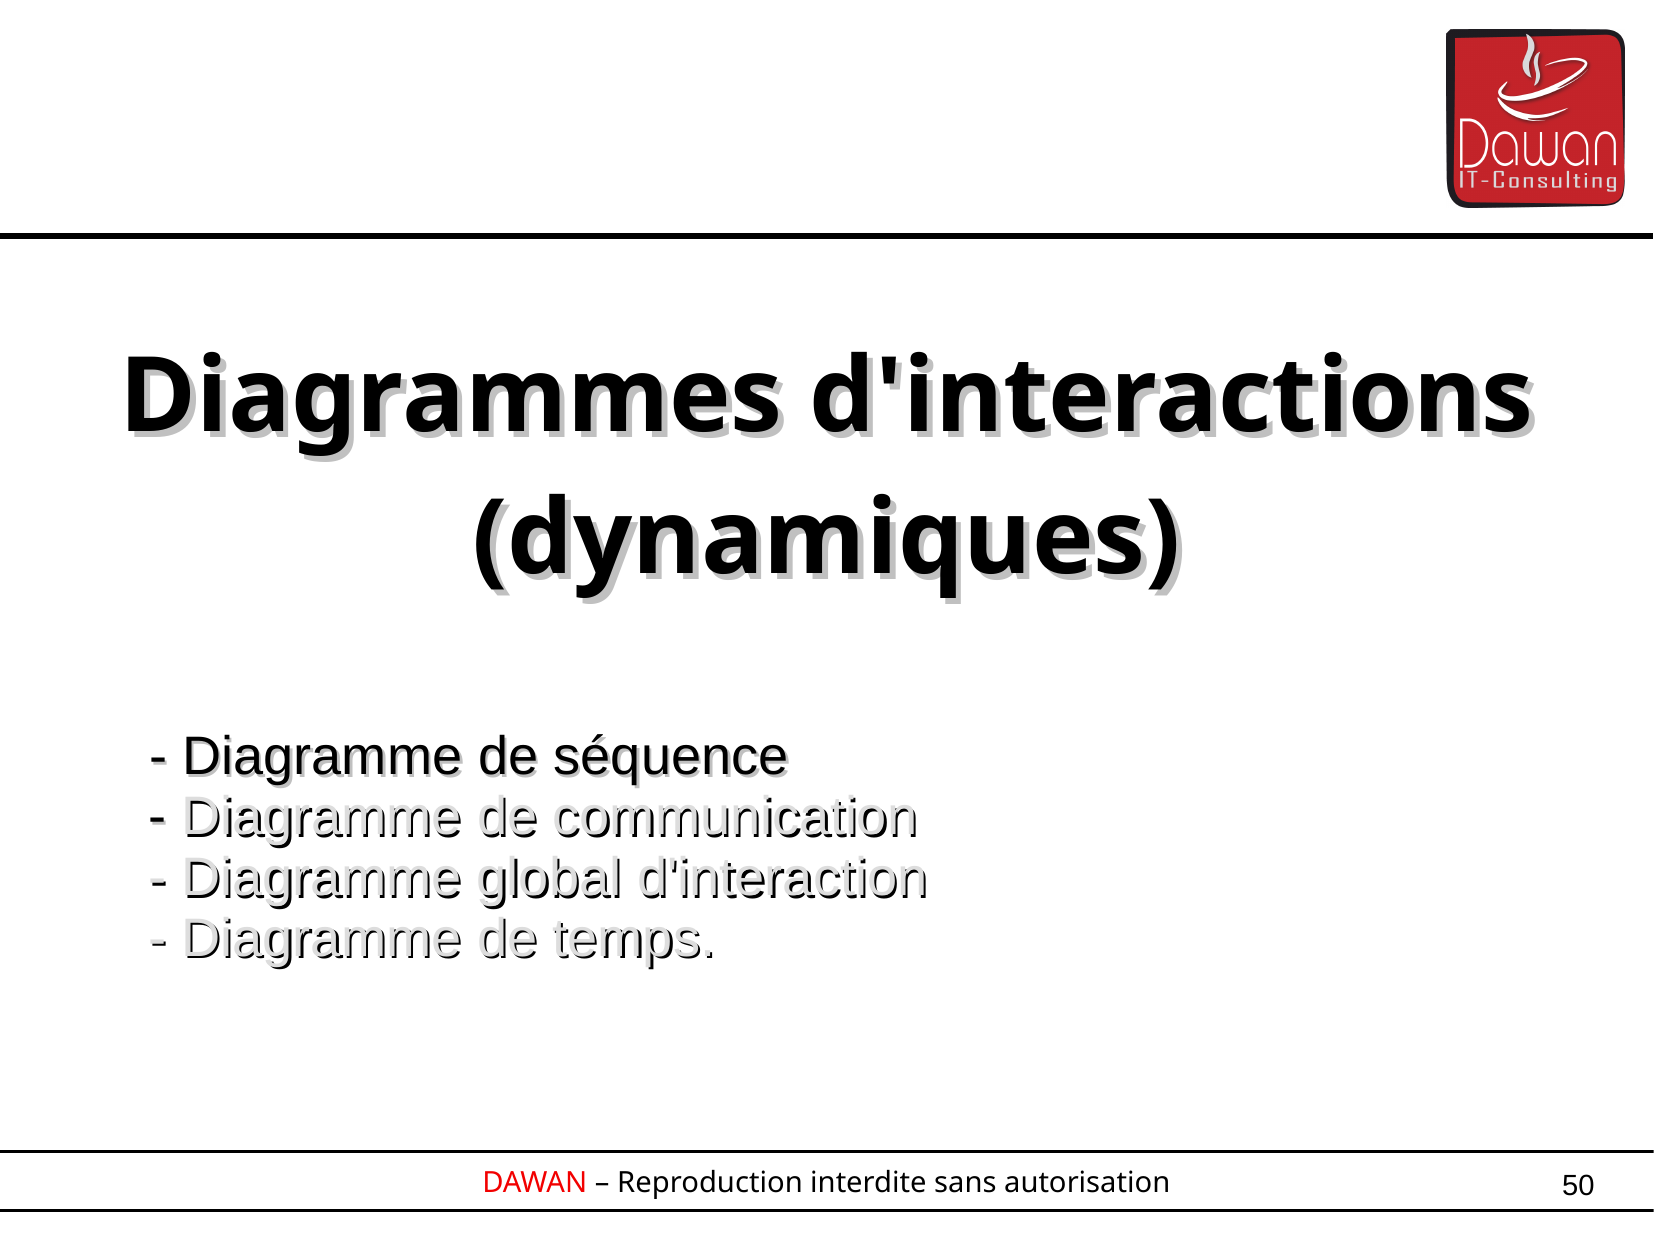

Diagrammes d'interactions (dynamiques)
 - Diagramme de séquence
 - Diagramme de communication
 - Diagramme global d'interaction
 - Diagramme de temps.
50